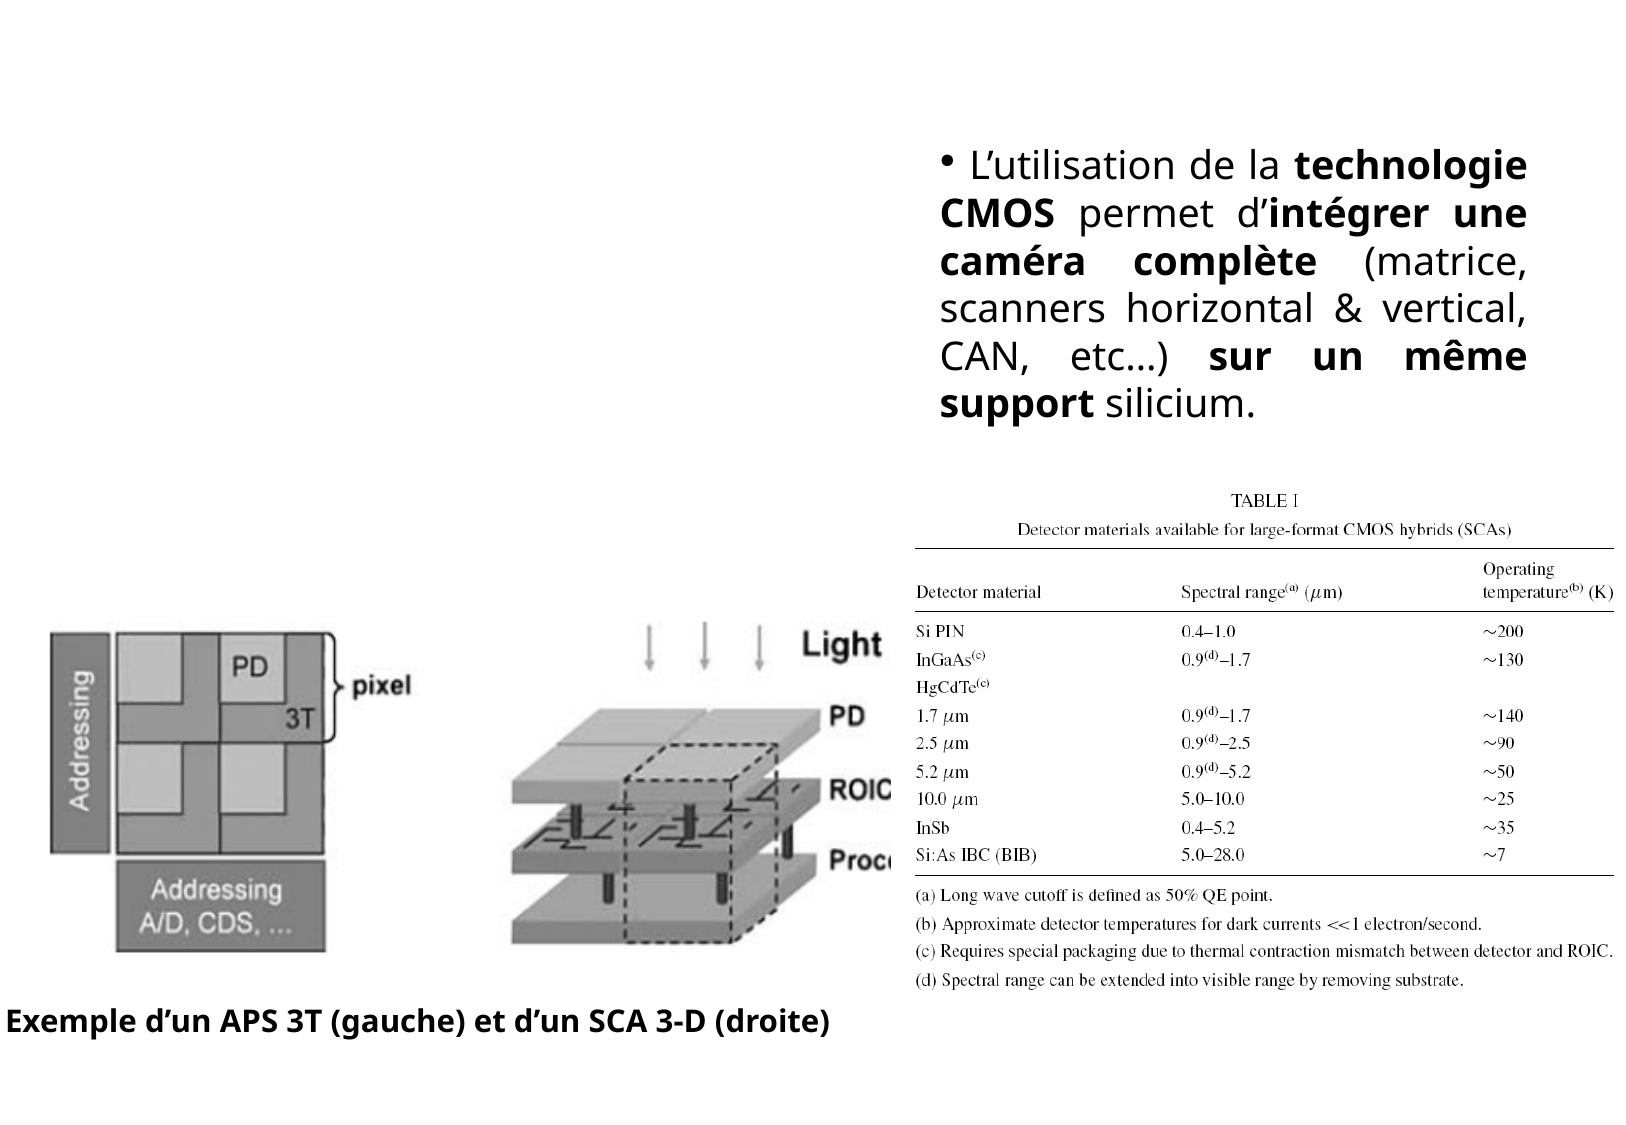

L’utilisation de la technologie CMOS permet d’intégrer une caméra complète (matrice, scanners horizontal & vertical, CAN, etc…) sur un même support silicium.
Exemple d’un APS 3T (gauche) et d’un SCA 3-D (droite)